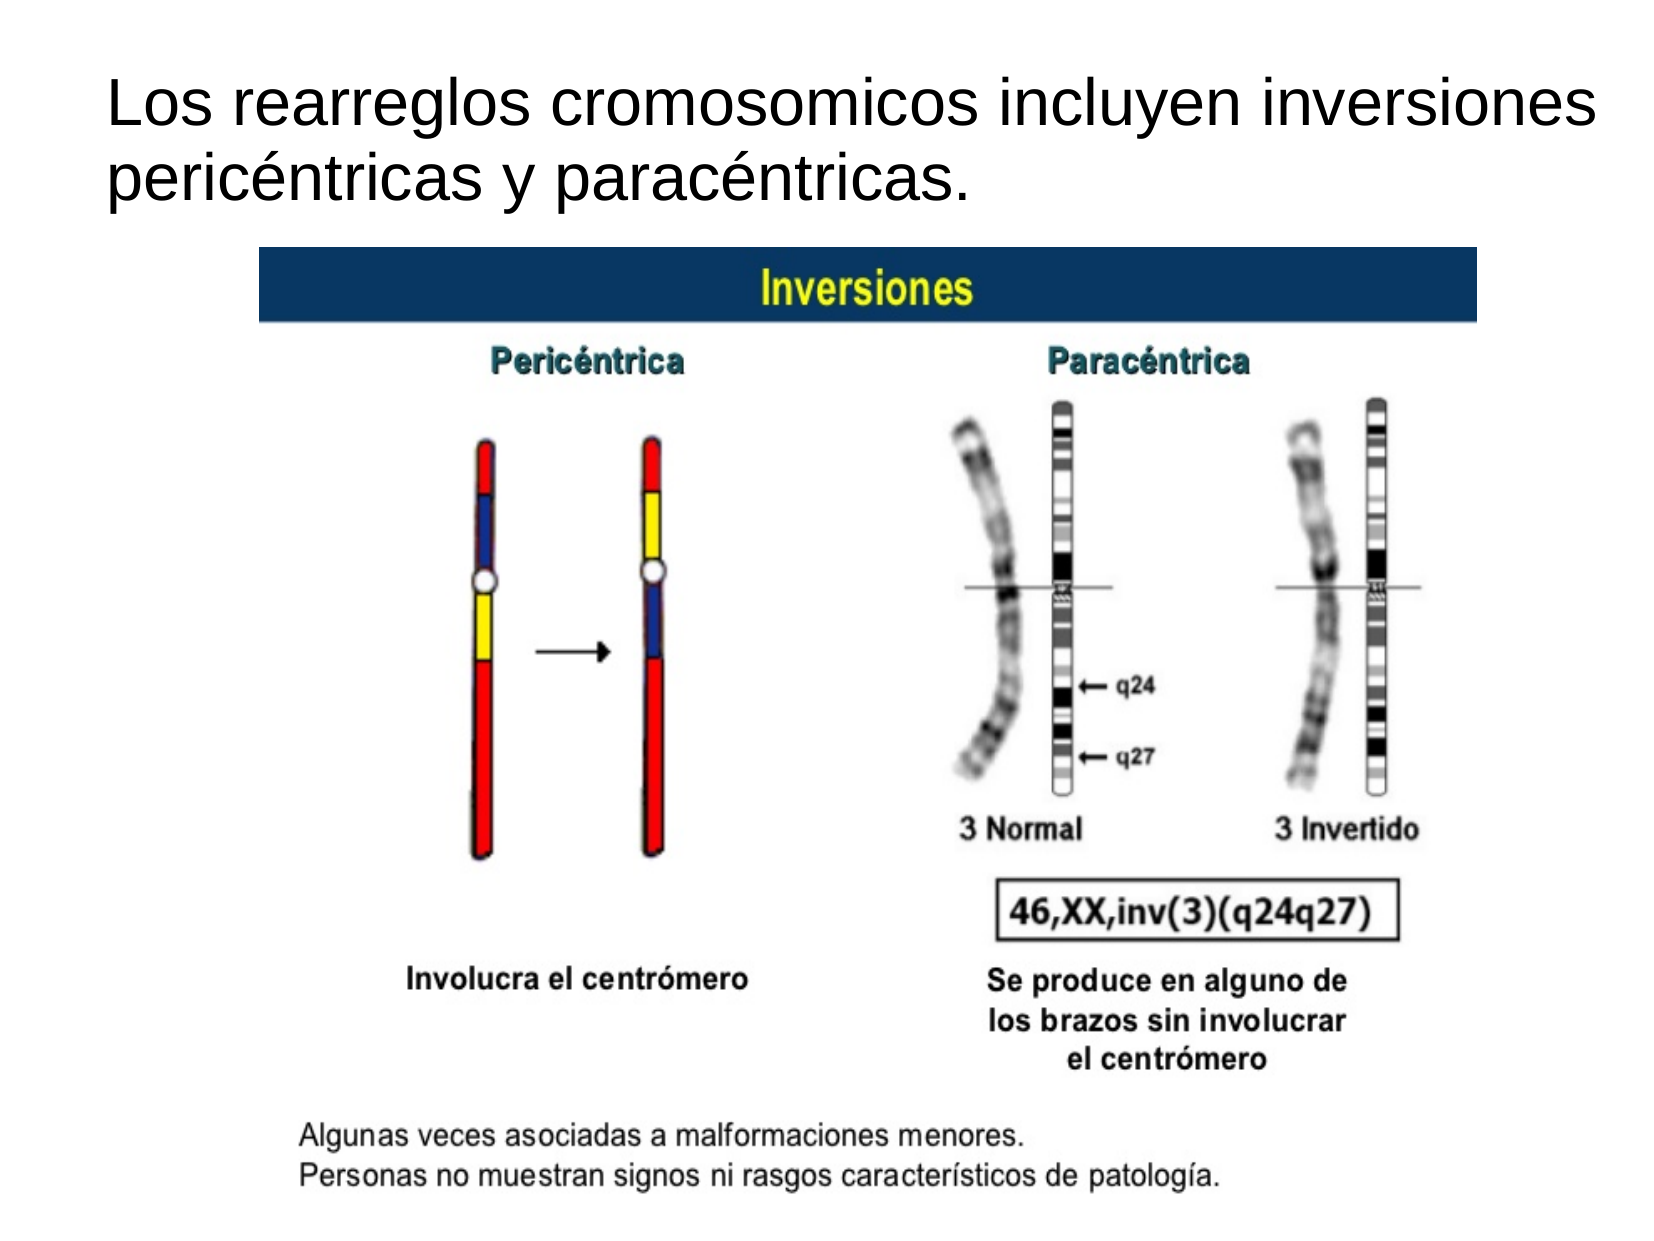

Los rearreglos cromosomicos incluyen inversiones pericéntricas y paracéntricas.